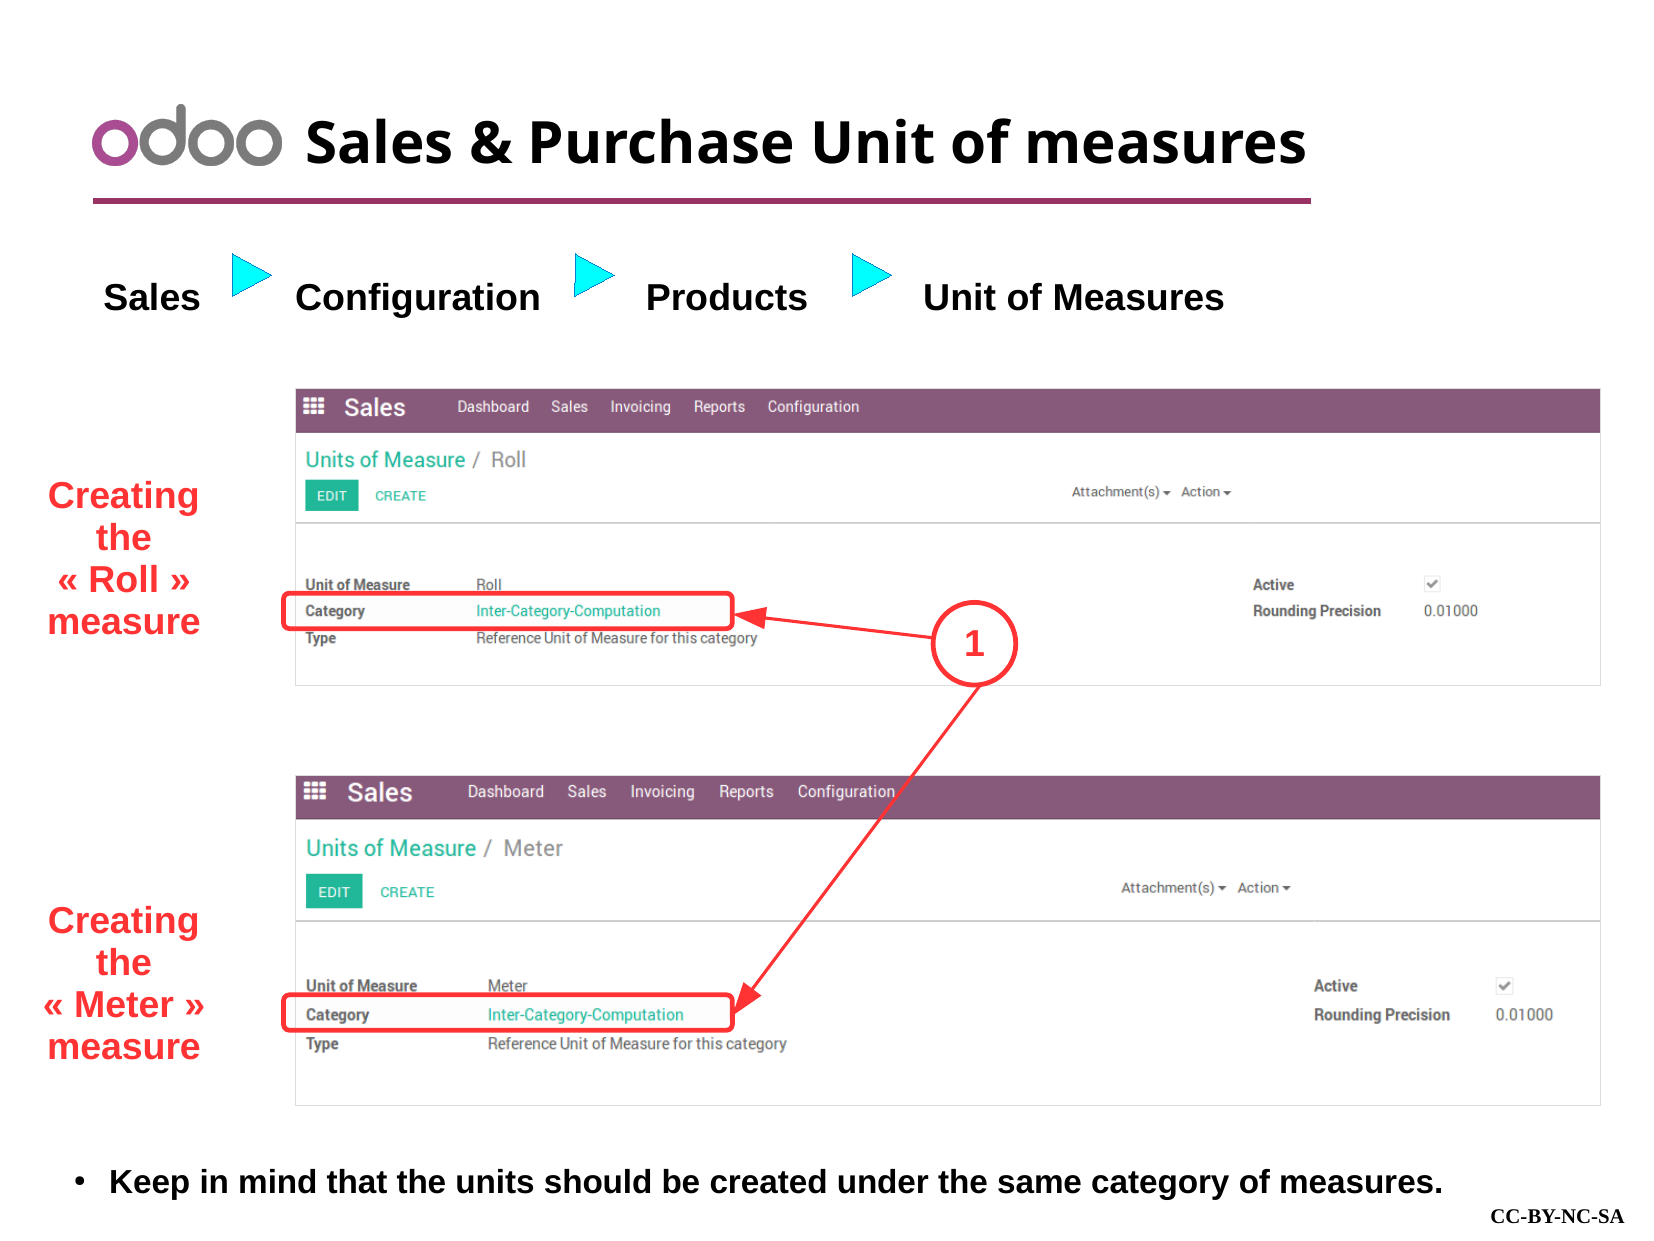

# Sales & Purchase Unit of measures
Sales Configuration Products Unit of Measures
Creating the « Roll » measure
1
Creating the « Meter » measure
Keep in mind that the units should be created under the same category of measures.